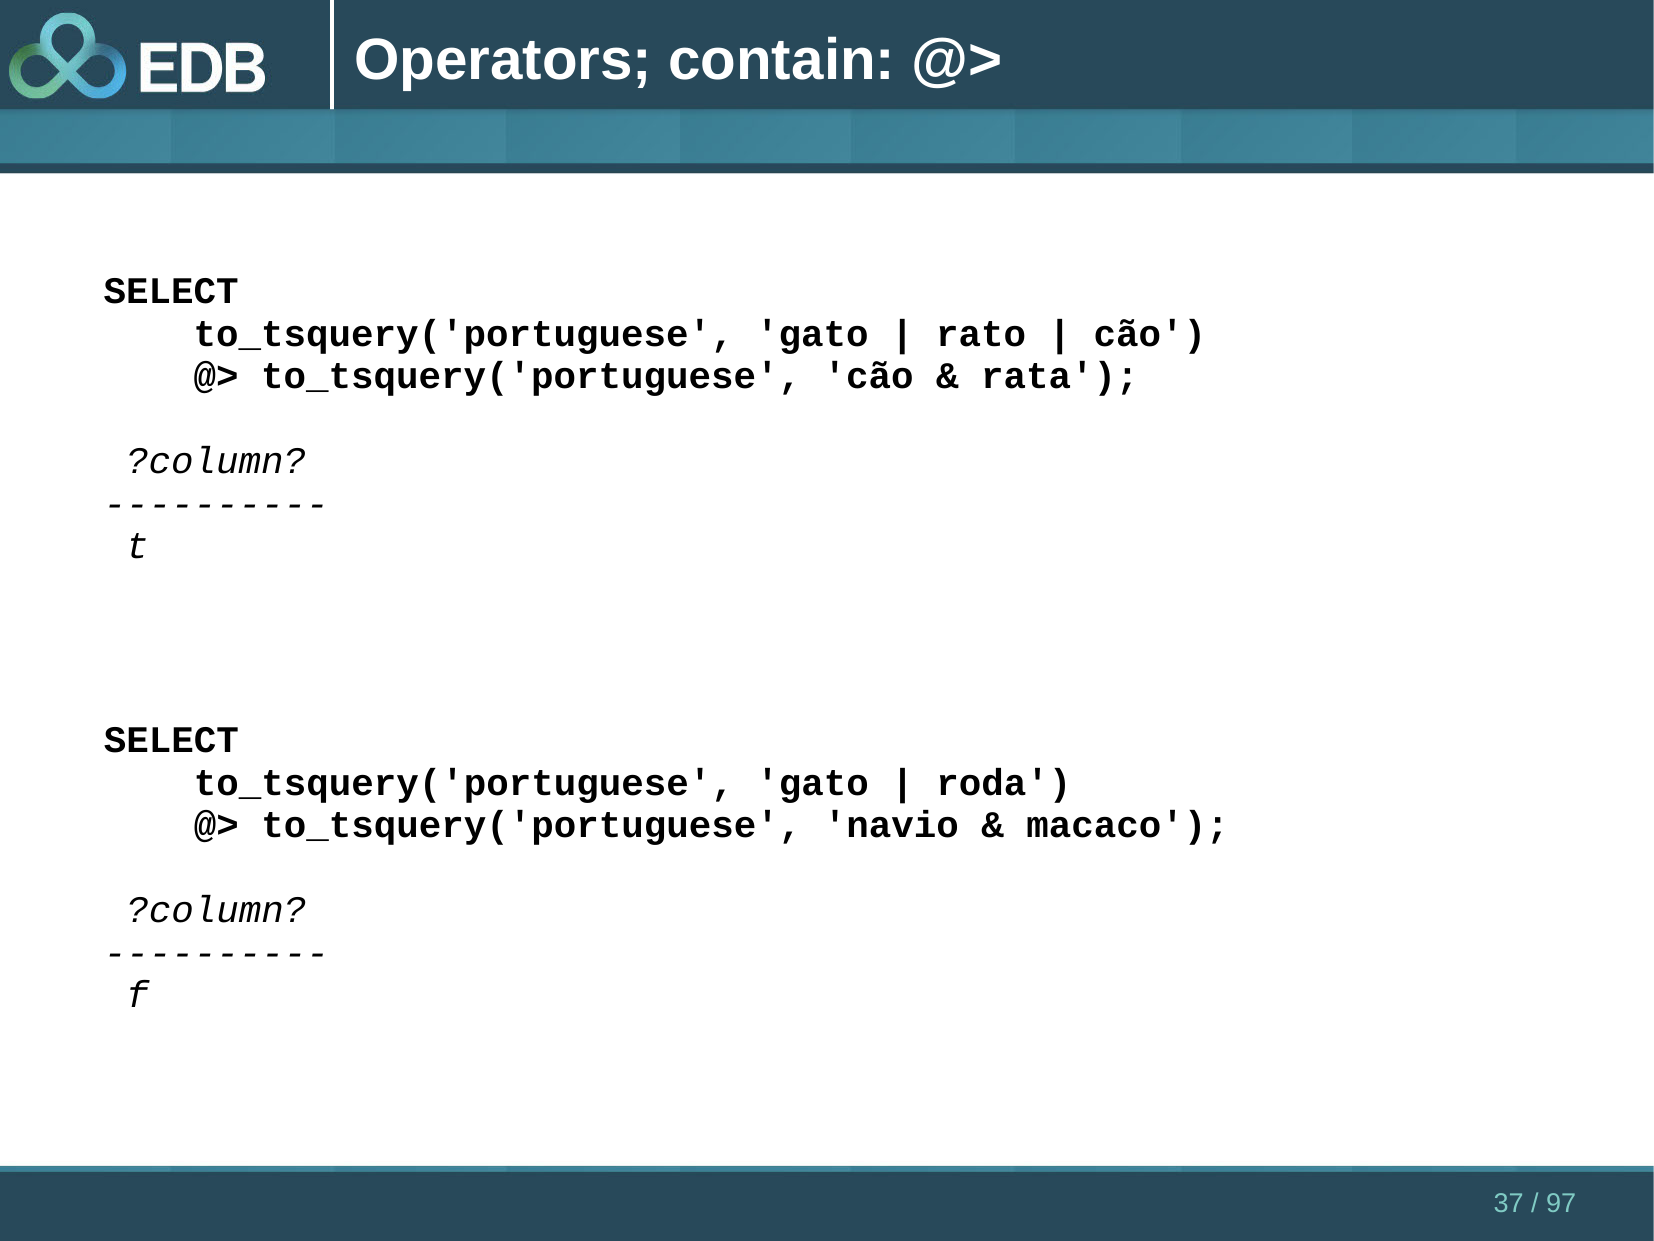

# Operators; contain: @>
SELECT
 to_tsquery('portuguese', 'gato | rato | cão')
 @> to_tsquery('portuguese', 'cão & rata');
 ?column?
----------
 t
SELECT
 to_tsquery('portuguese', 'gato | roda')
 @> to_tsquery('portuguese', 'navio & macaco');
 ?column?
----------
 f